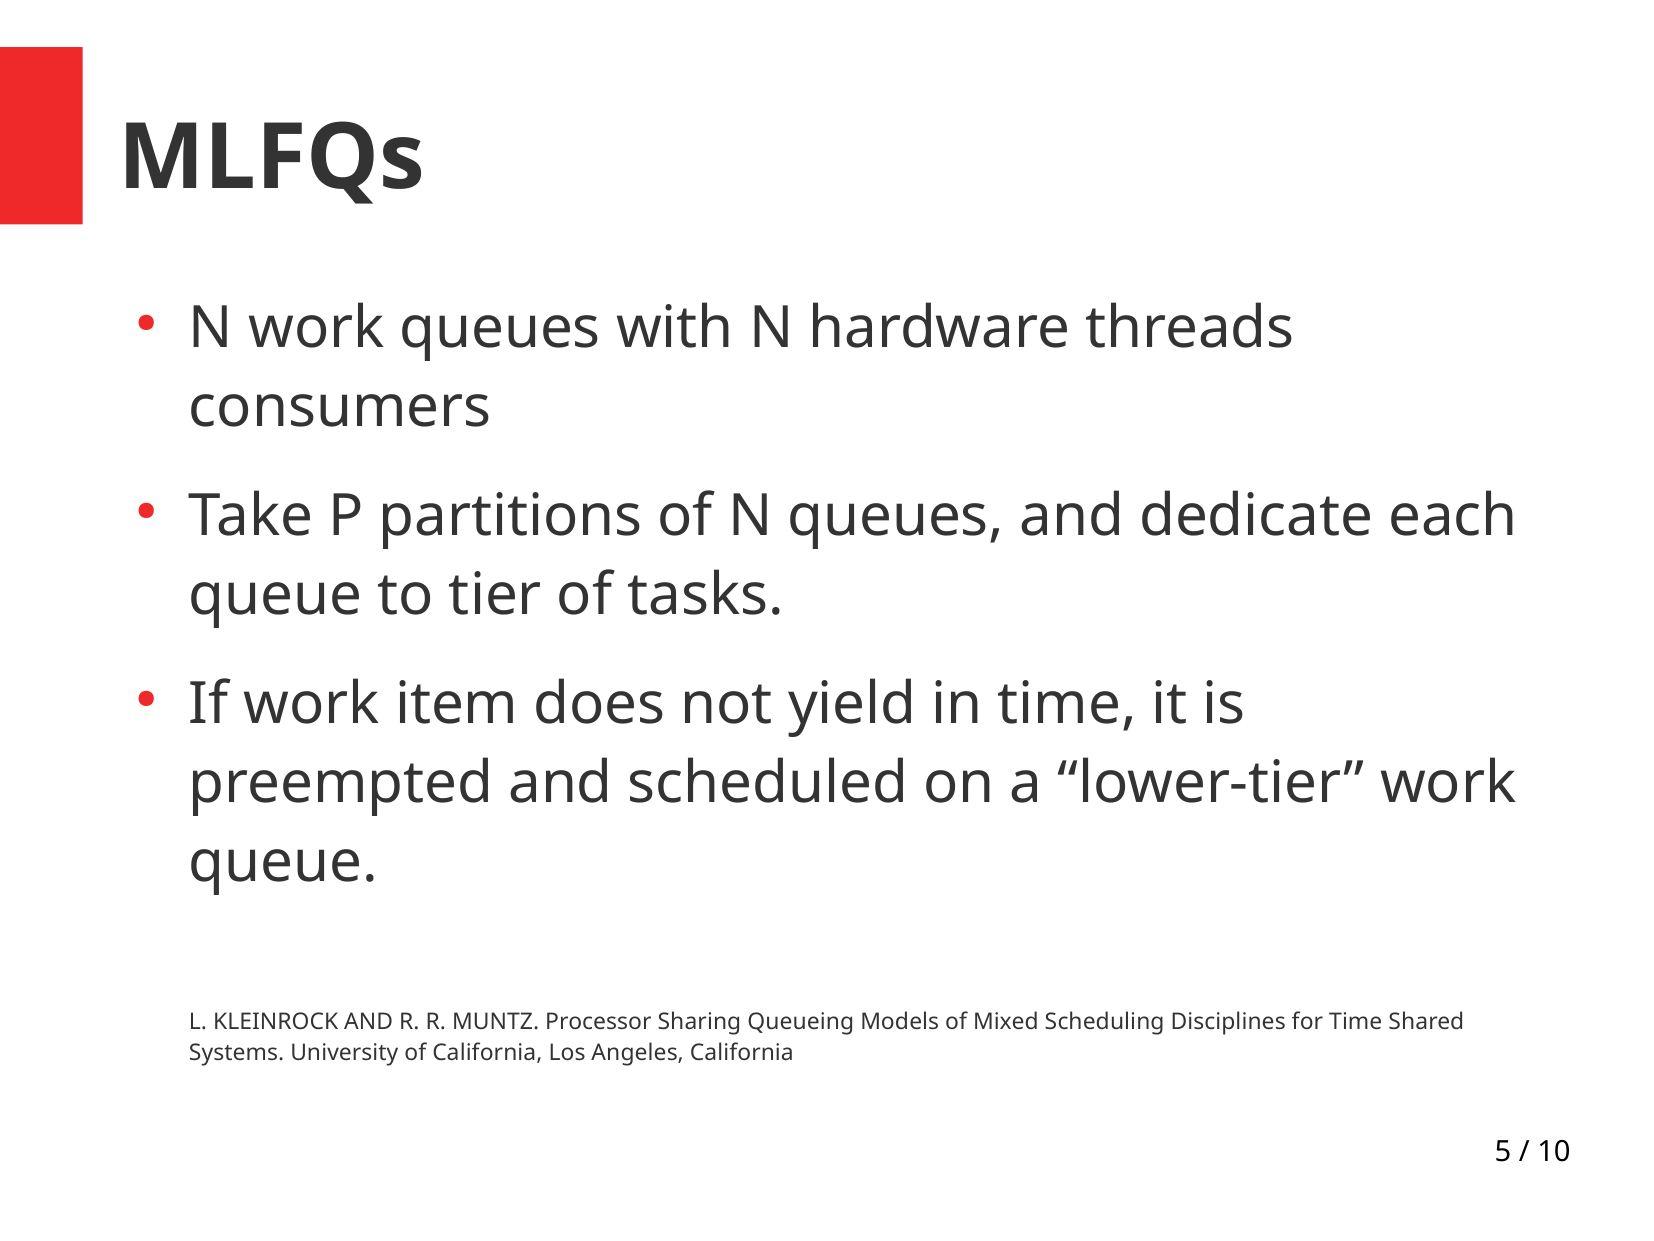

# MLFQs
N work queues with N hardware threads consumers
Take P partitions of N queues, and dedicate each queue to tier of tasks.
If work item does not yield in time, it is preempted and scheduled on a “lower-tier” work queue.
L. KLEINROCK AND R. R. MUNTZ. Processor Sharing Queueing Models of Mixed Scheduling Disciplines for Time Shared Systems. University of California, Los Angeles, California
5